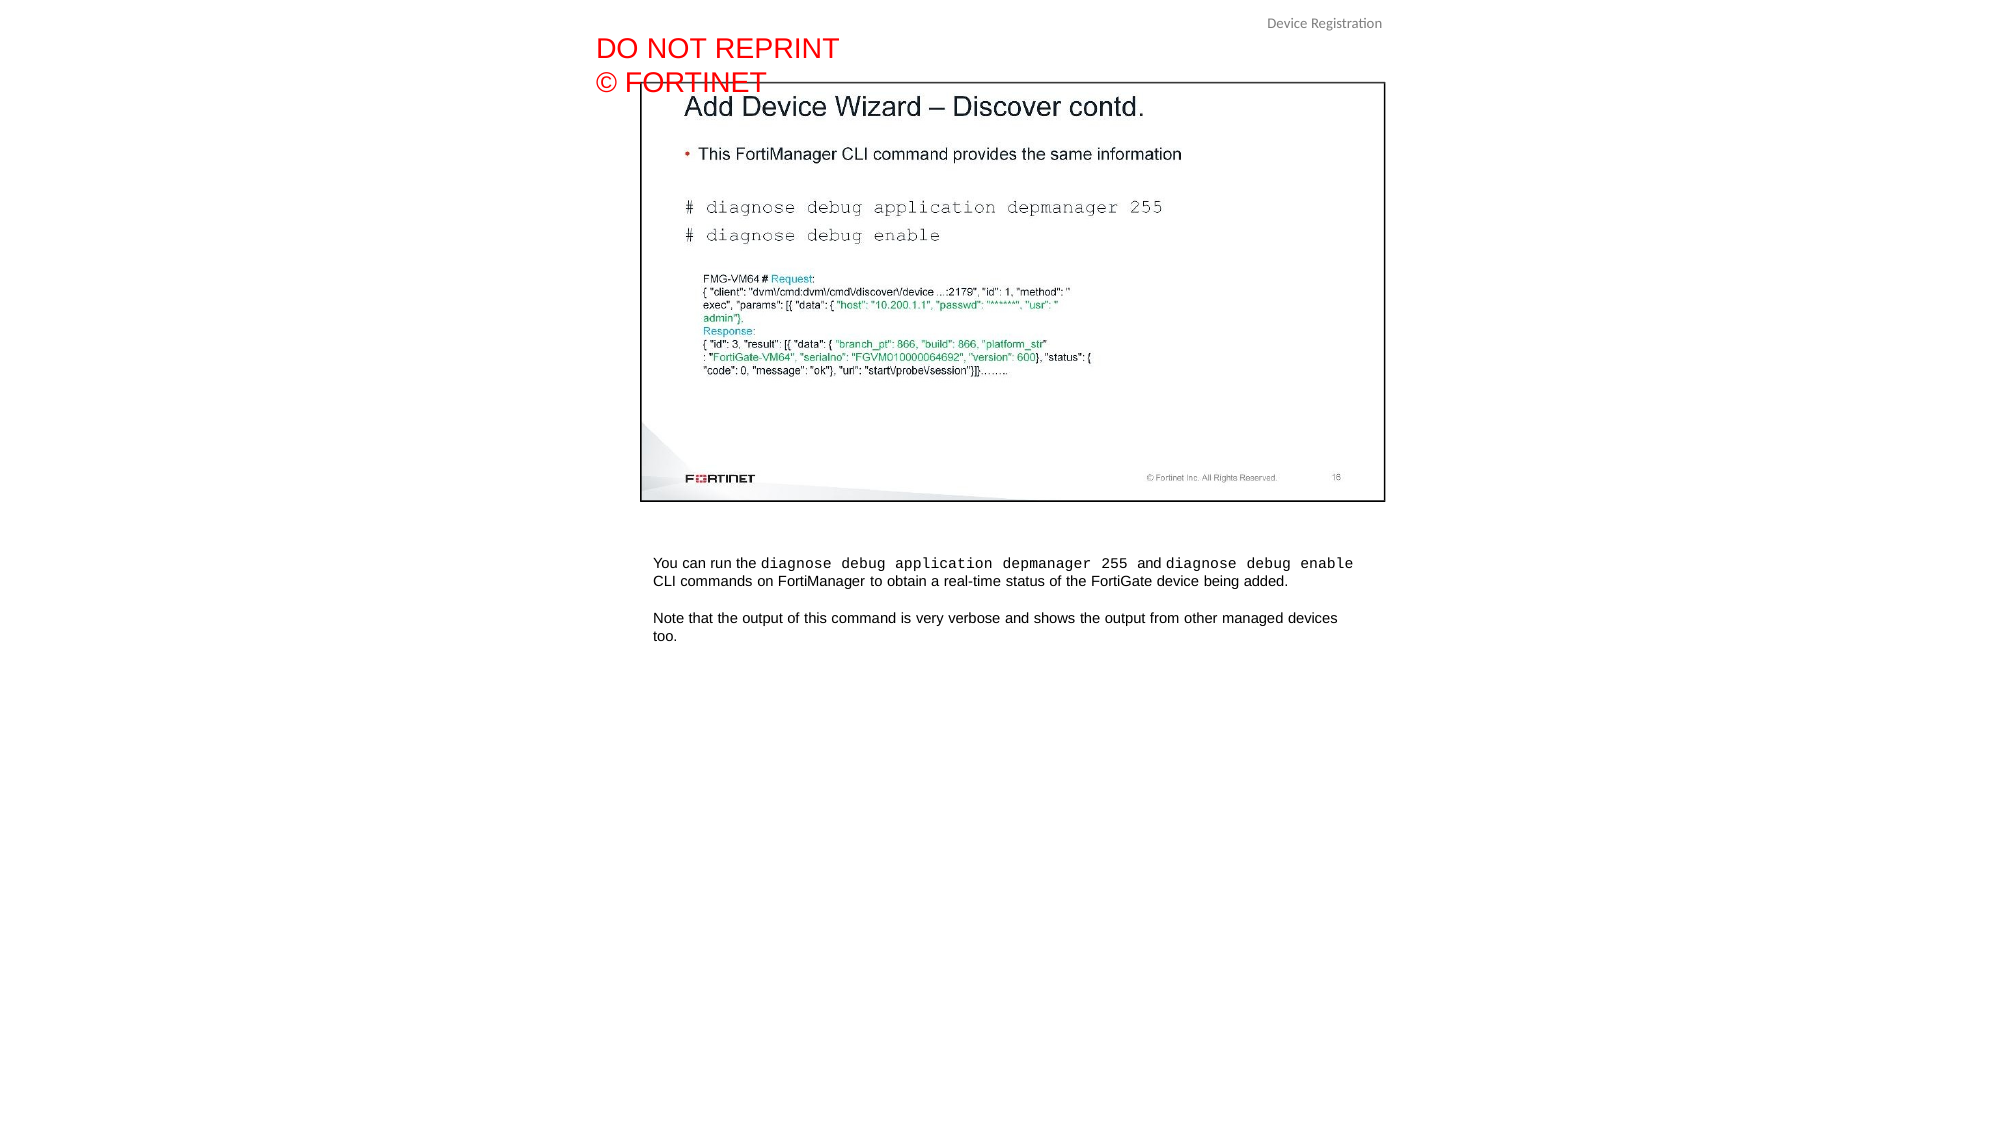

Device Registration
DO NOT REPRINT
© FORTINET
You can run the diagnose debug application depmanager 255 and diagnose debug enable
CLI commands on FortiManager to obtain a real-time status of the FortiGate device being added.
Note that the output of this command is very verbose and shows the output from other managed devices too.
FortiManager 6.2 Study Guide